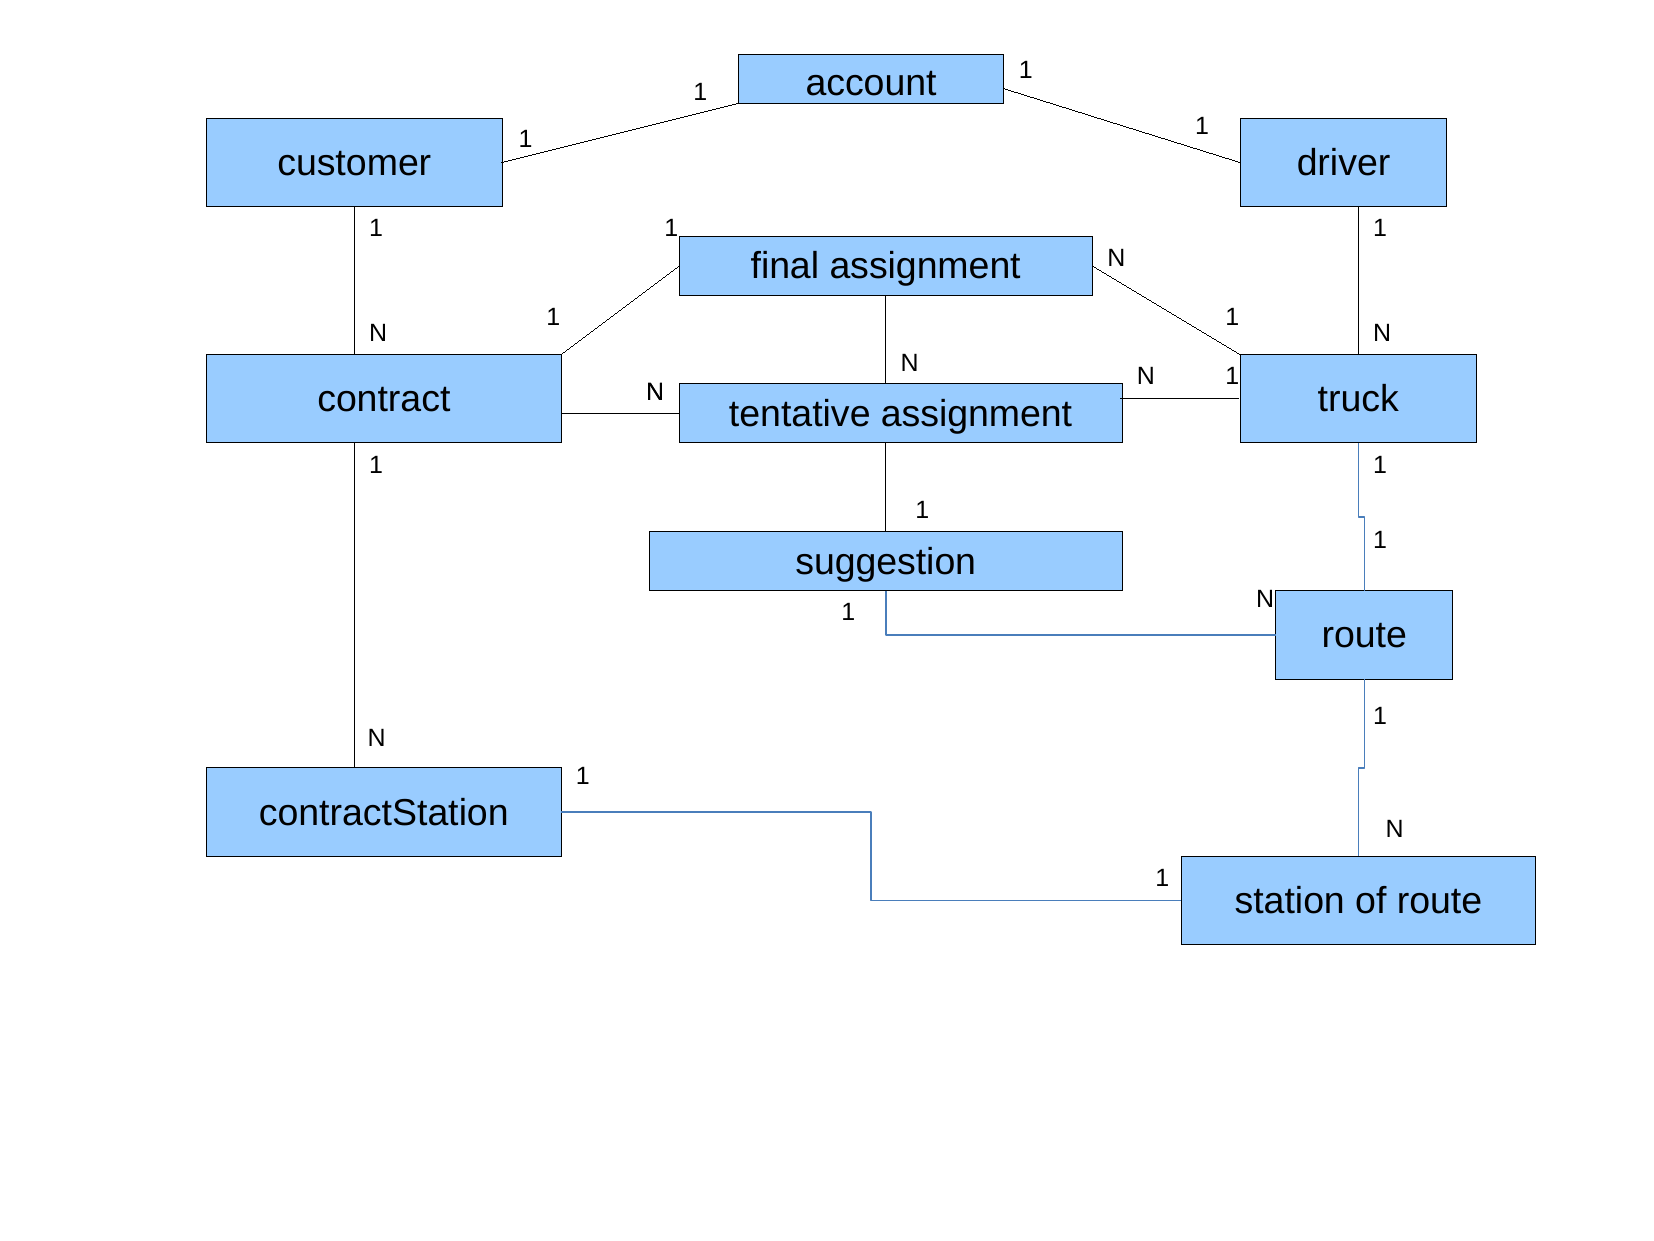

1
account
1
1
1
customer
driver
1
1
1
final assignment
N
1
1
1
N
N
N
contract
N
1
truck
1
N
N
tentative assignment
1
1
1
1
1
suggestion
N
1
route
1
N
1
contractStation
N
station of route
1